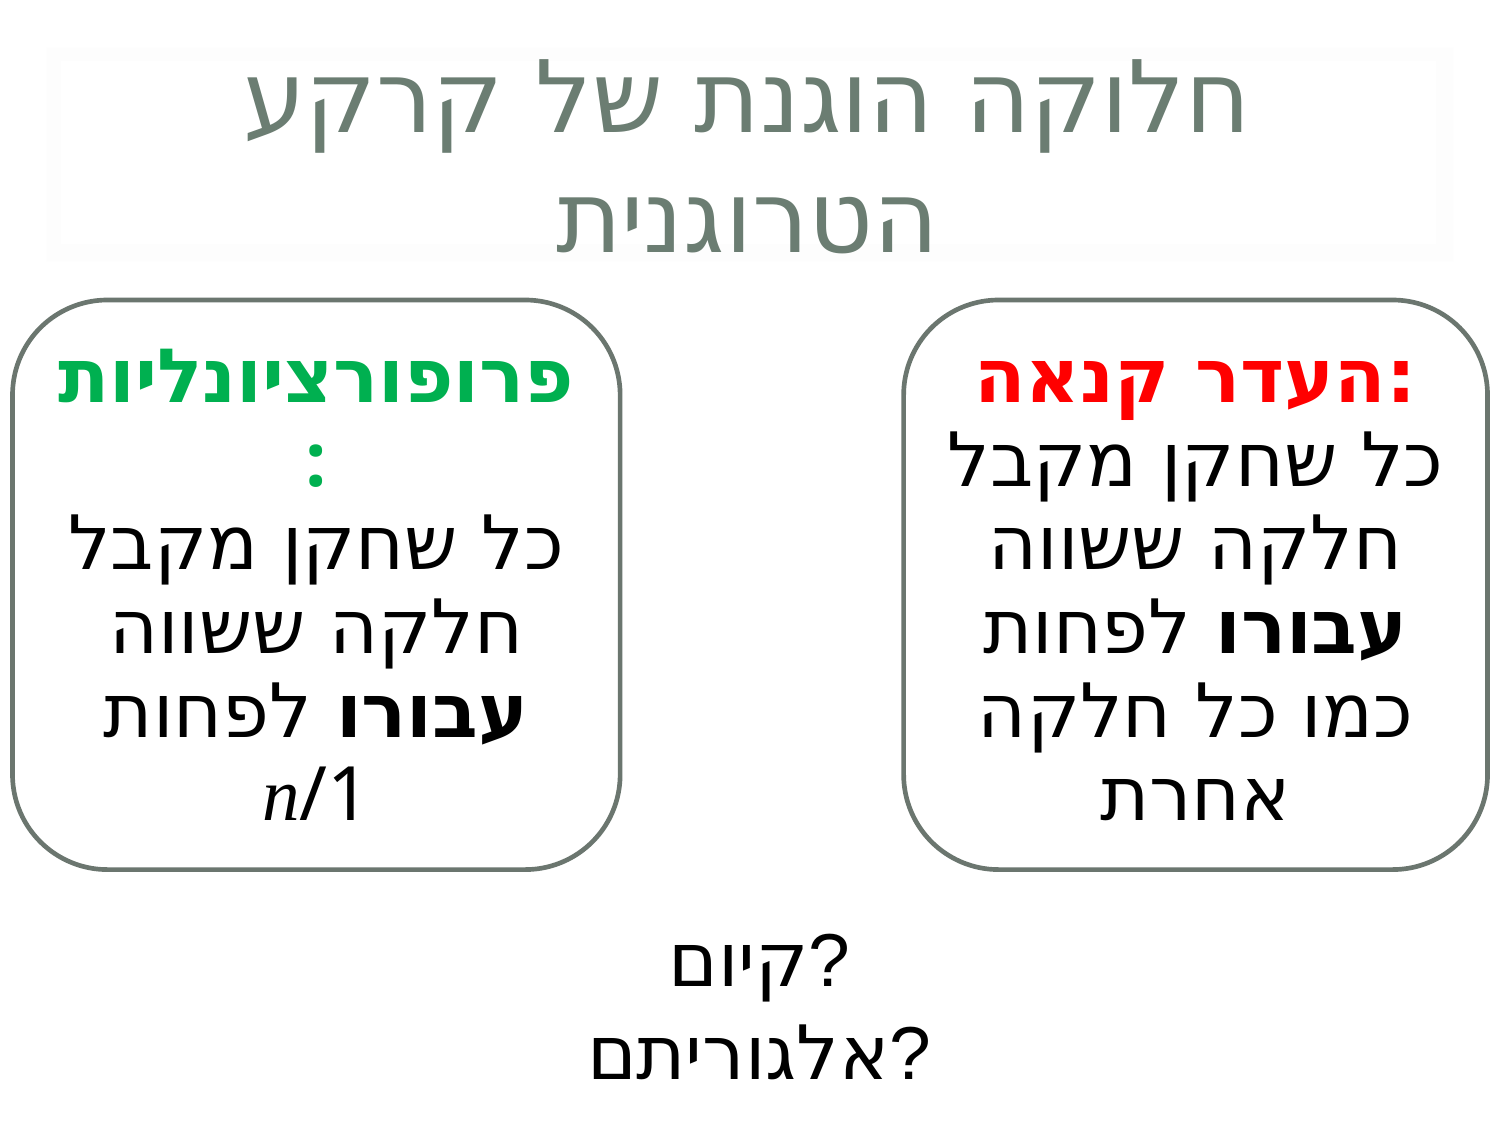

חלוקה הוגנת של קרקע הטרוגנית
פרופורציונליות:
כל שחקן מקבל חלקה ששווה עבורו לפחות 1/n
העדר קנאה:
כל שחקן מקבל חלקה ששווה עבורו לפחות כמו כל חלקה אחרת
קיום?
אלגוריתם?